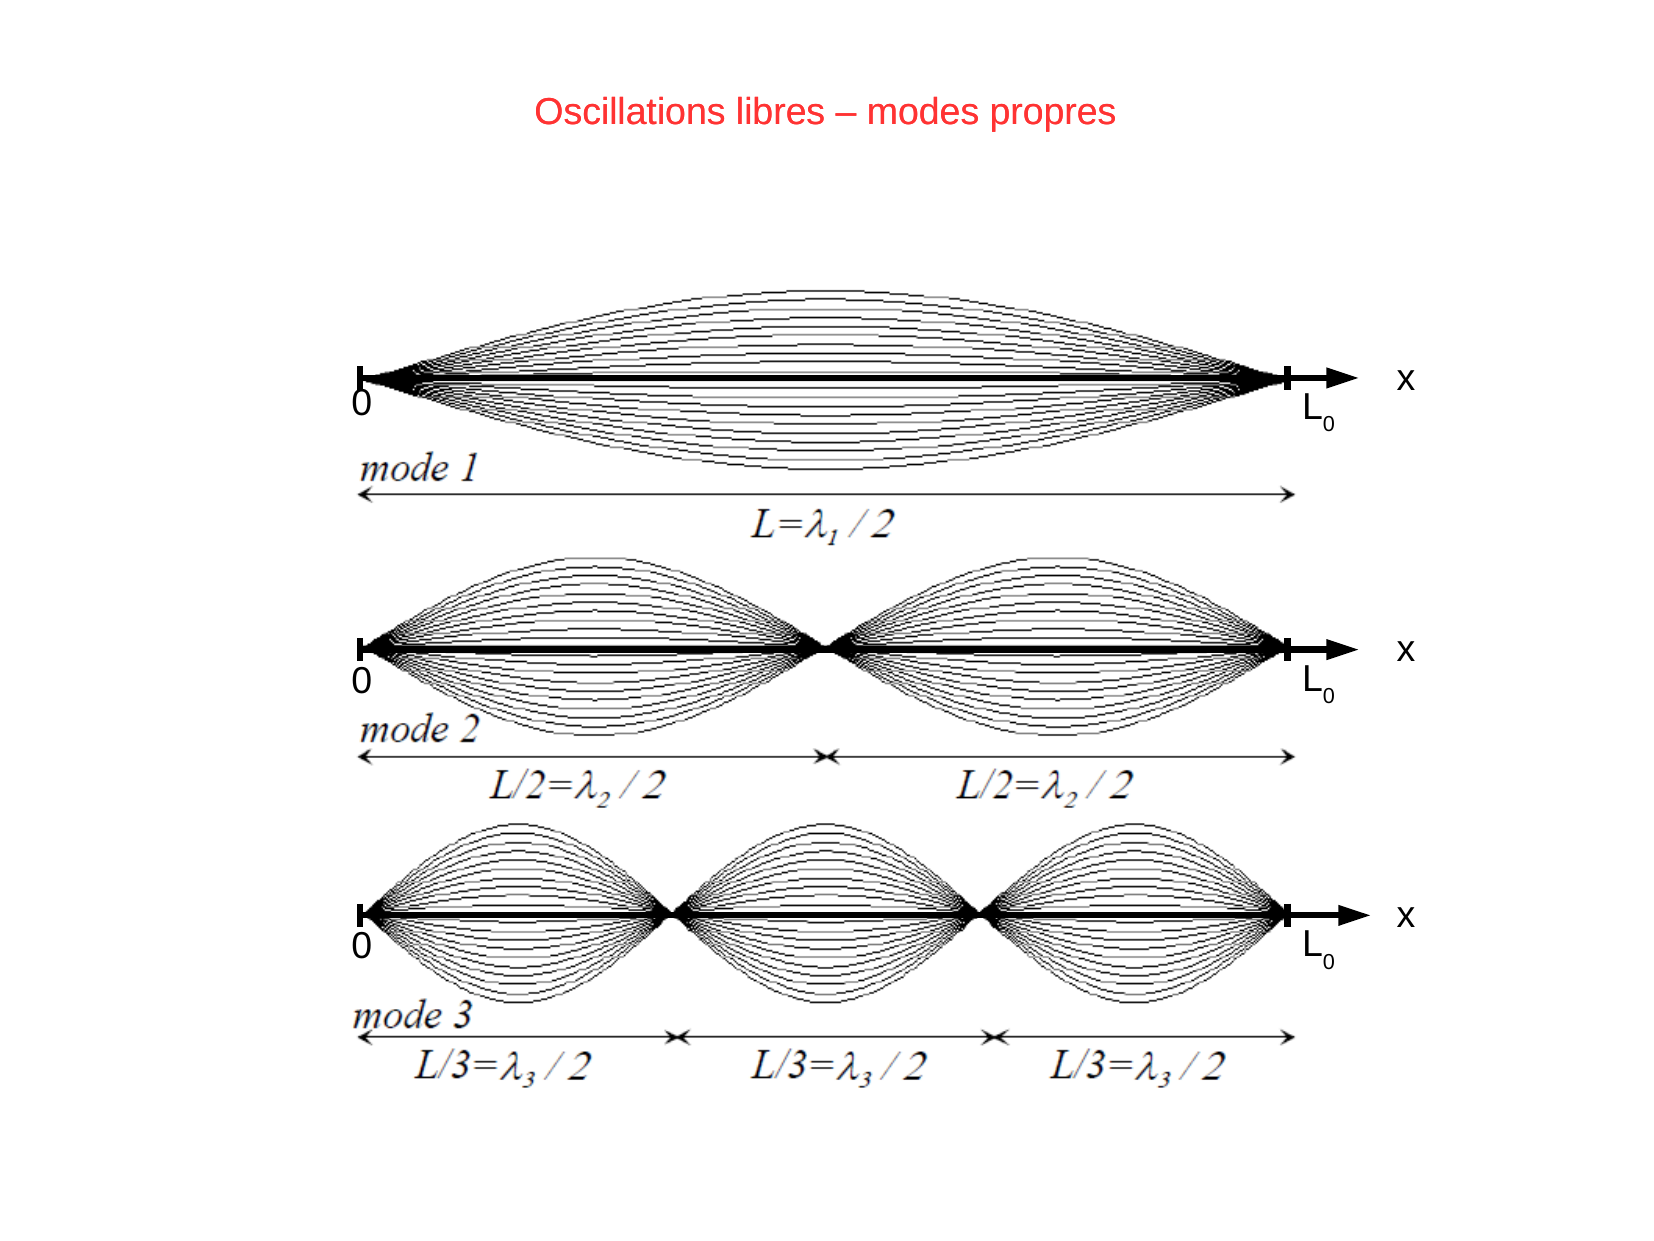

Oscillations libres – modes propres
Oscillations libres – modes propres
x
0
L0
x
L0
0
x
L0
0